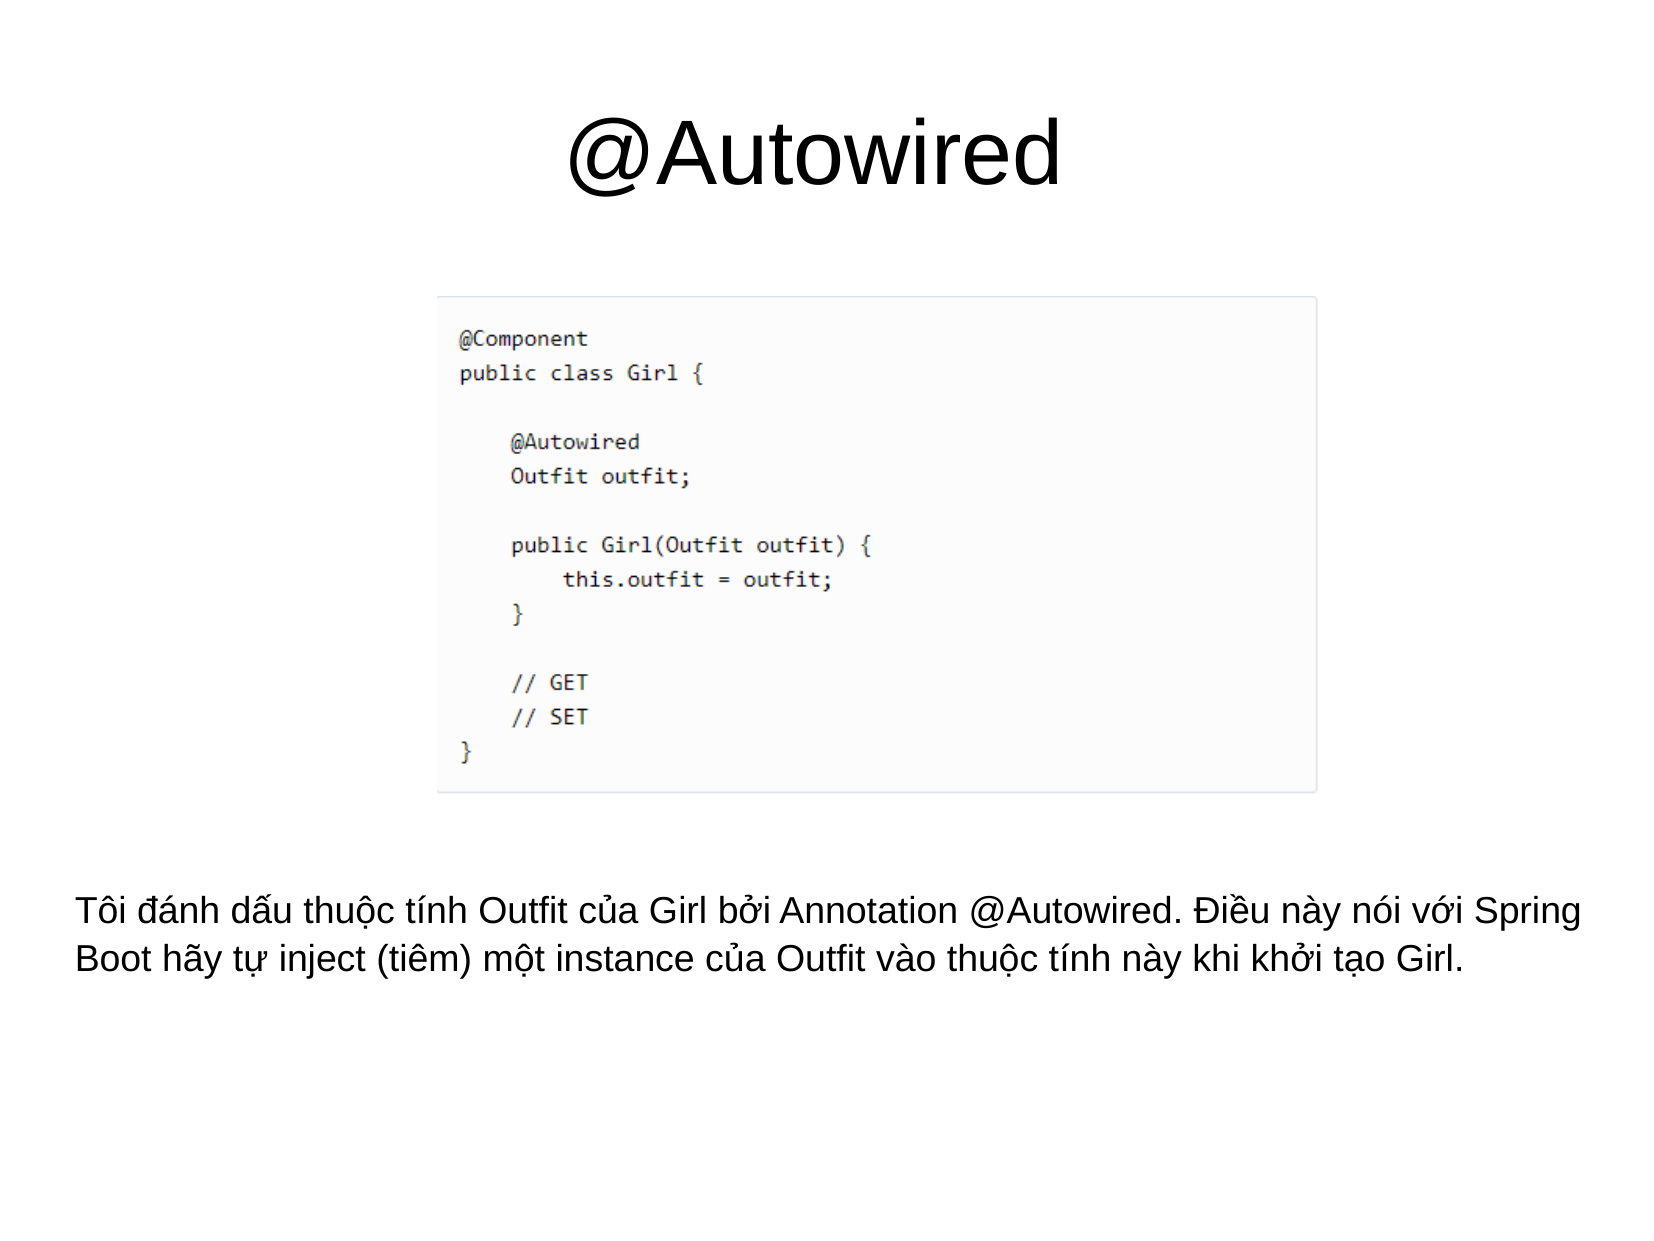

# @Autowired
Tôi đánh dấu thuộc tính Outfit của Girl bởi Annotation @Autowired. Điều này nói với Spring Boot hãy tự inject (tiêm) một instance của Outfit vào thuộc tính này khi khởi tạo Girl.